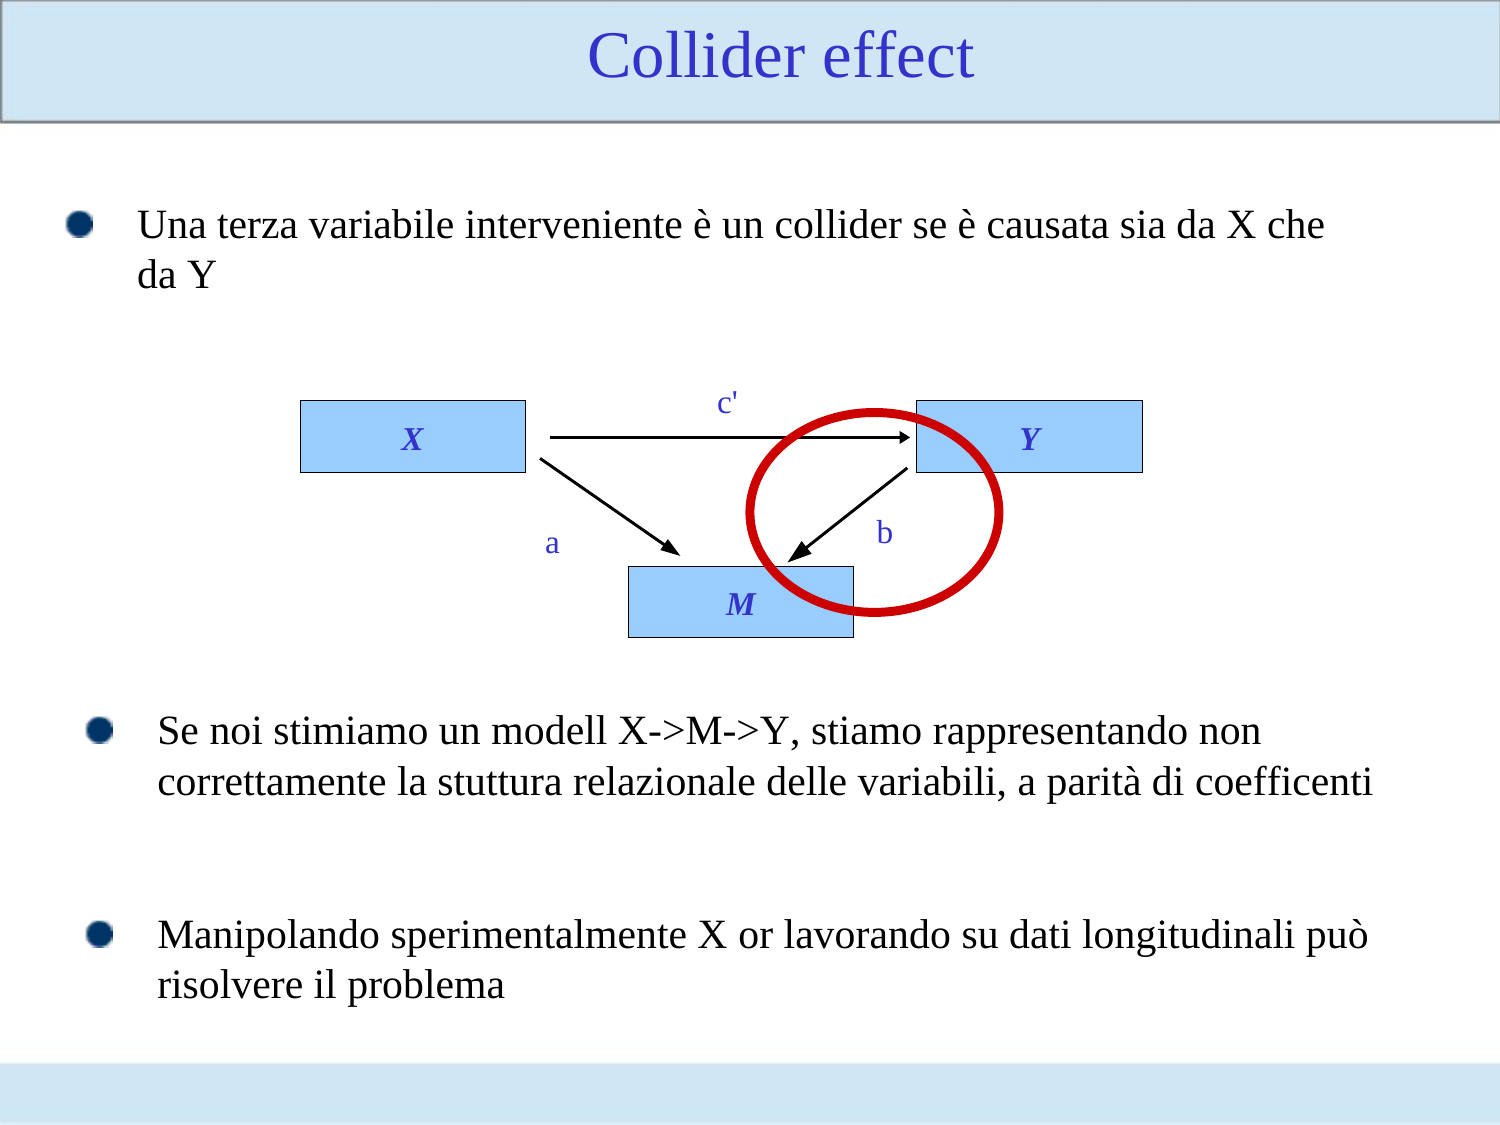

# Collider effect
Una terza variabile interveniente è un collider se è causata sia da X che da Y
c'
X
Y
b
a
M
Se noi stimiamo un modell X->M->Y, stiamo rappresentando non correttamente la stuttura relazionale delle variabili, a parità di coefficenti
Manipolando sperimentalmente X or lavorando su dati longitudinali può risolvere il problema